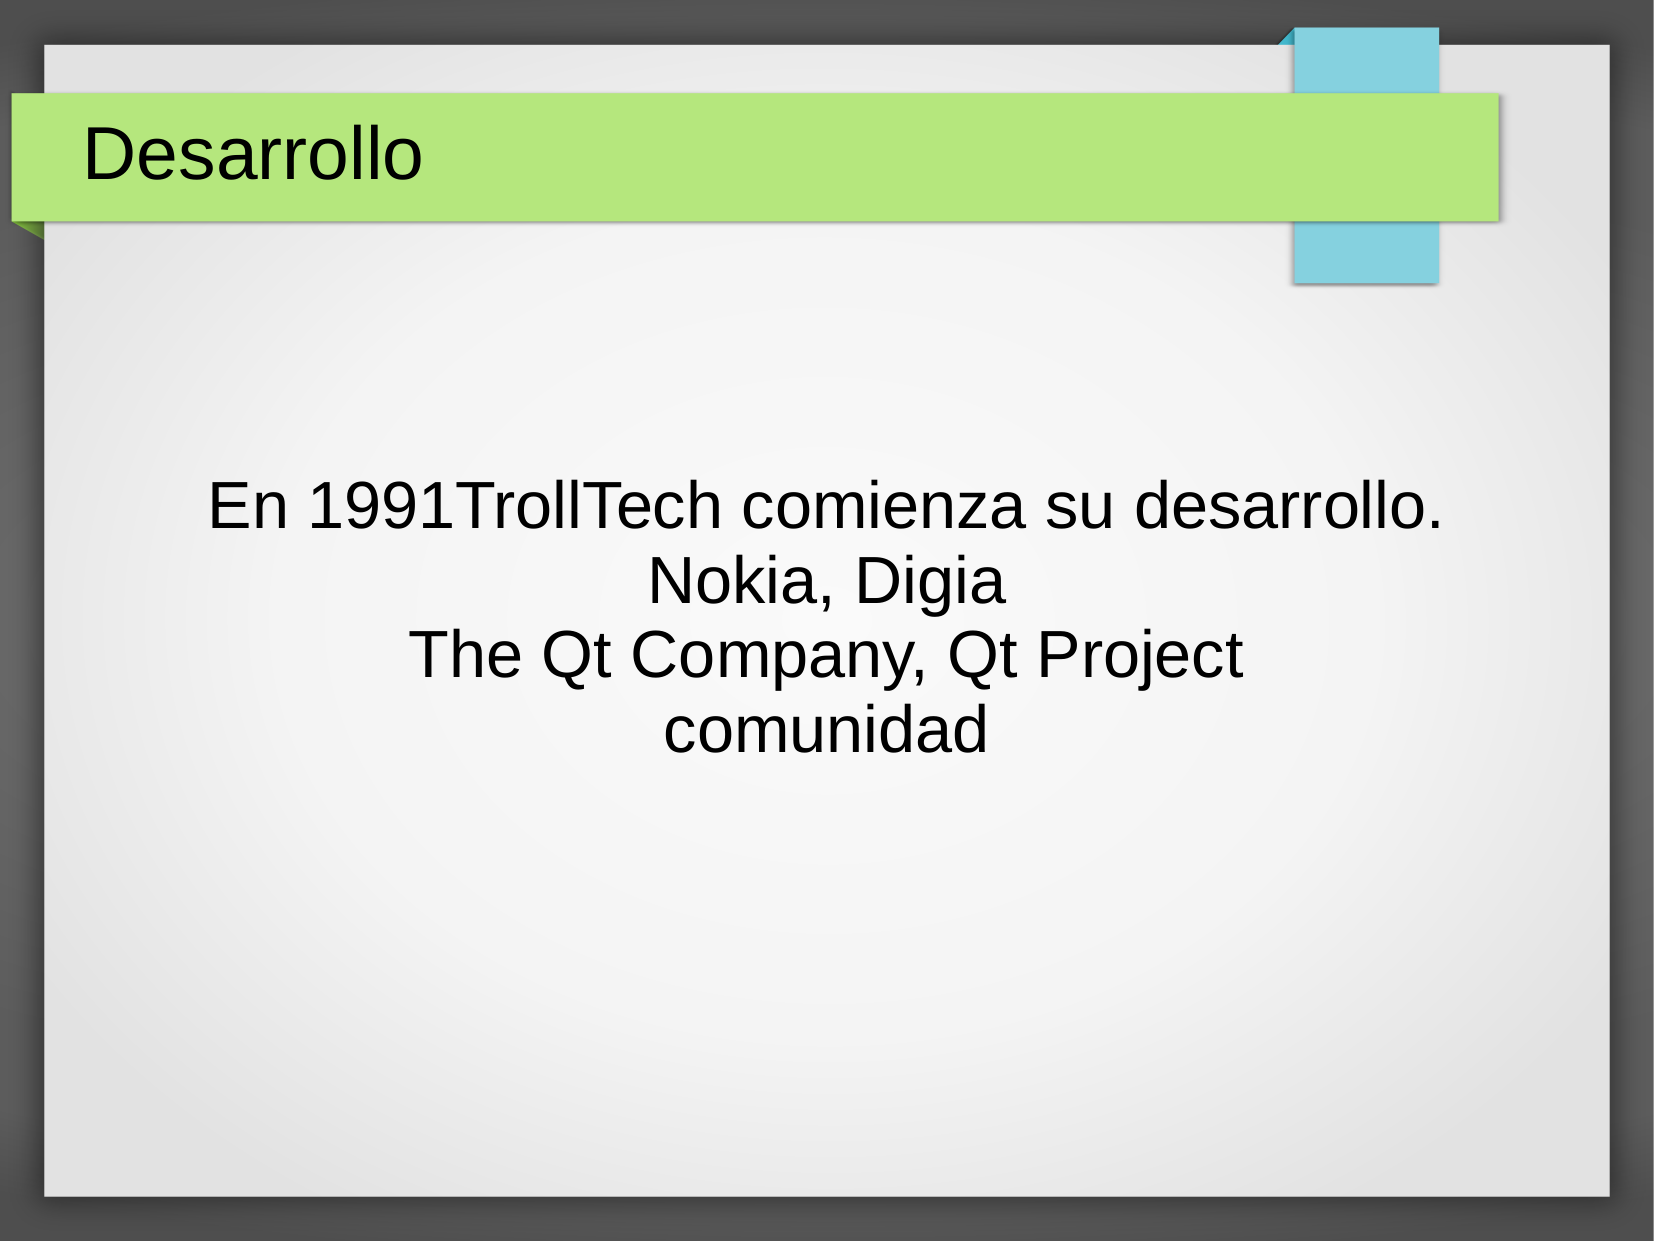

# Desarrollo
En 1991TrollTech comienza su desarrollo.
Nokia, Digia
The Qt Company, Qt Project
comunidad